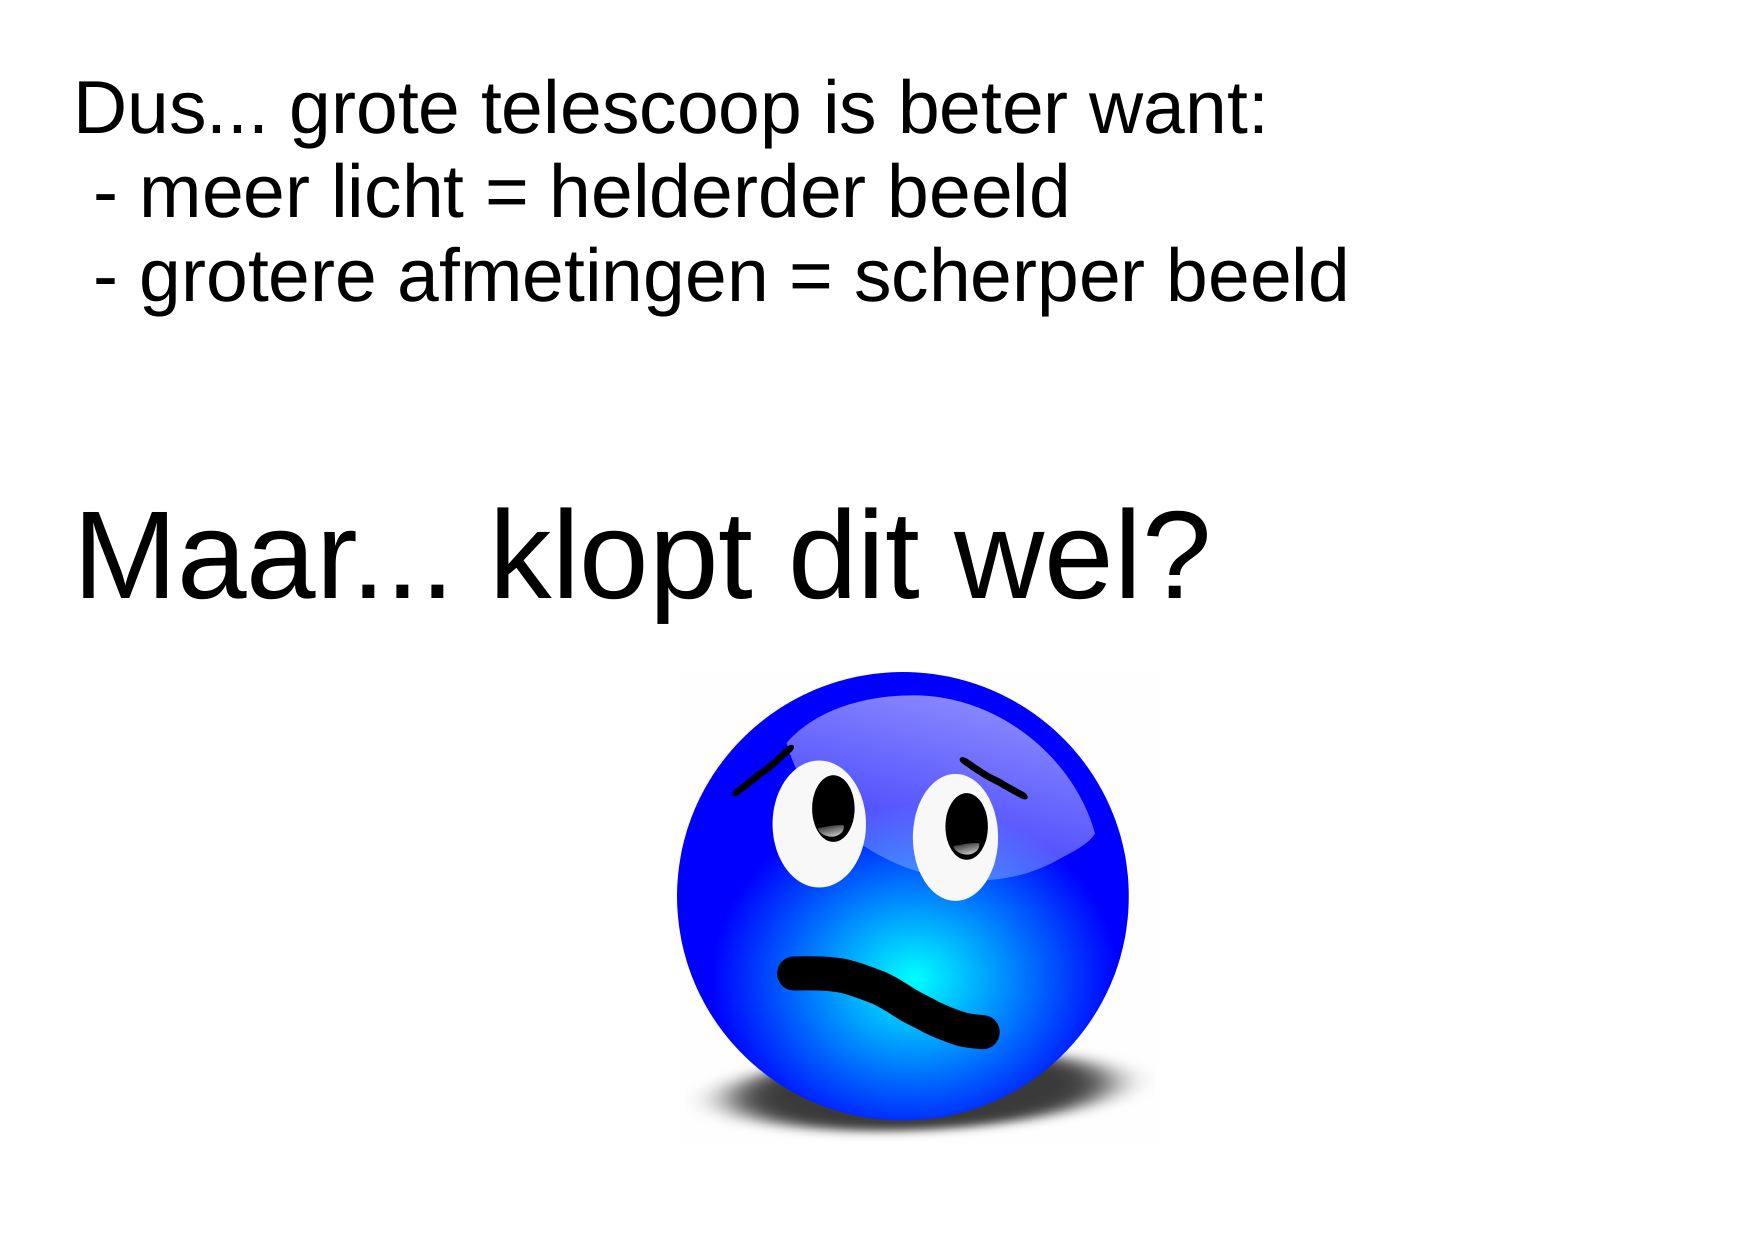

Dus... grote telescoop is beter want:
 - meer licht = helderder beeld
 - grotere afmetingen = scherper beeld
Maar... klopt dit wel?